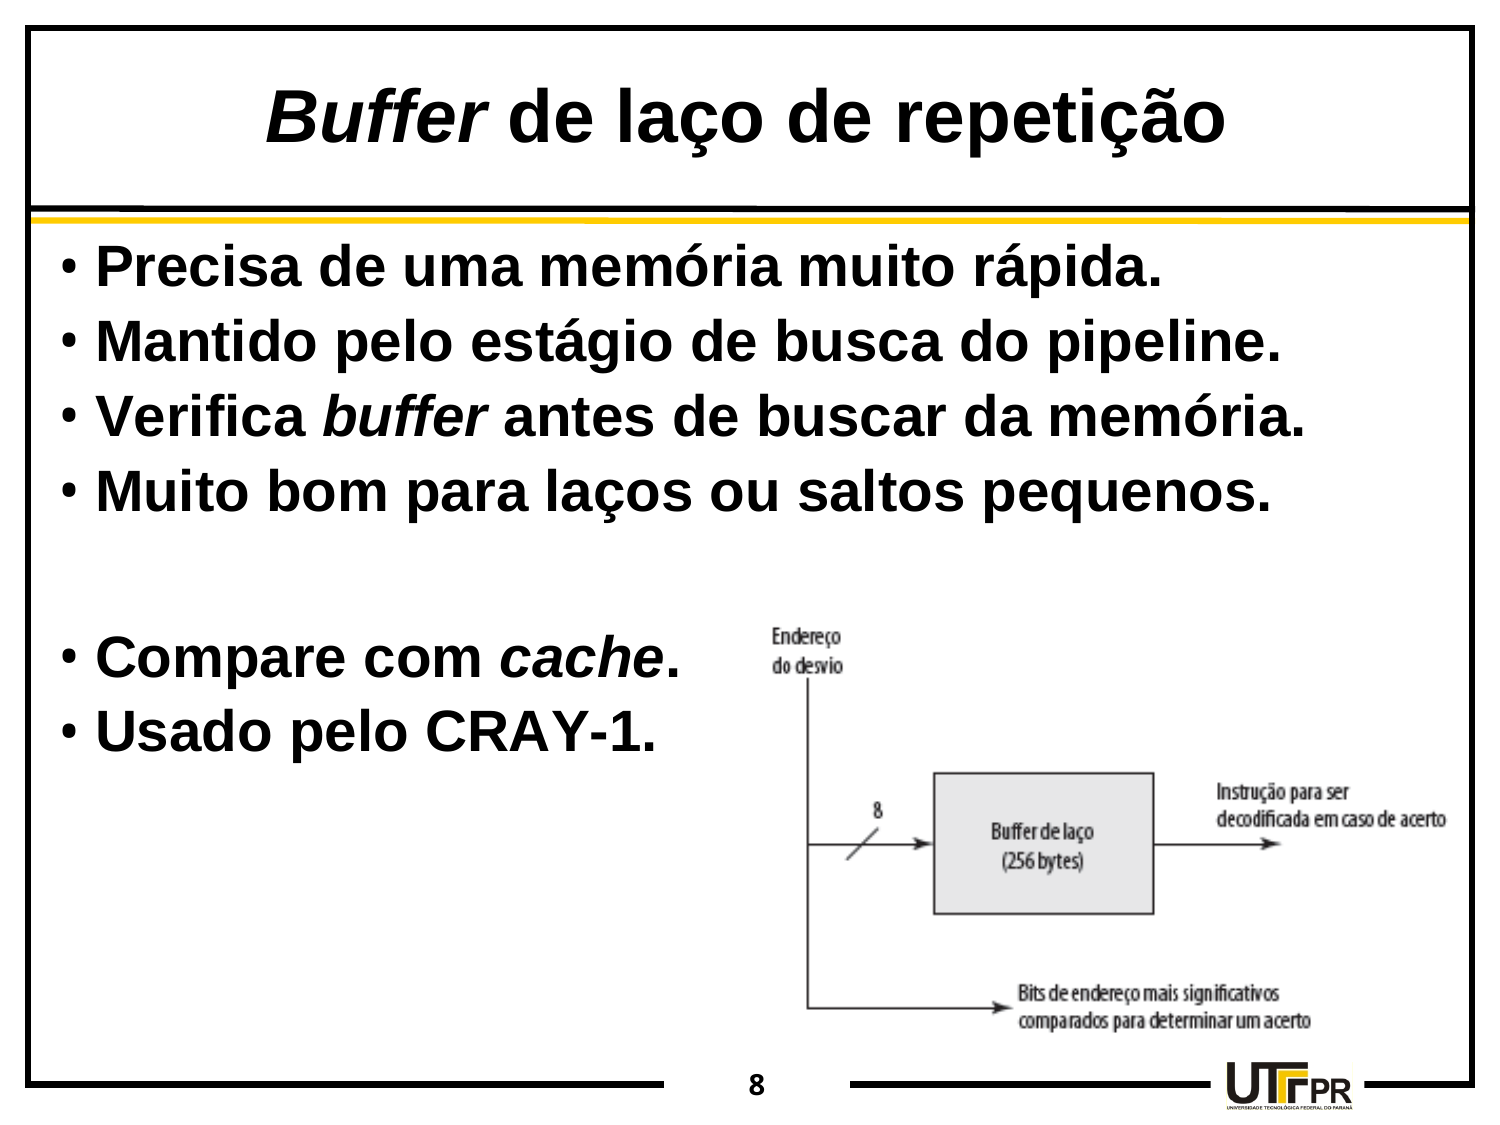

Buffer de laço de repetição
# Precisa de uma memória muito rápida.
Mantido pelo estágio de busca do pipeline.
Verifica buffer antes de buscar da memória.
Muito bom para laços ou saltos pequenos.
Compare com cache.
Usado pelo CRAY-1.